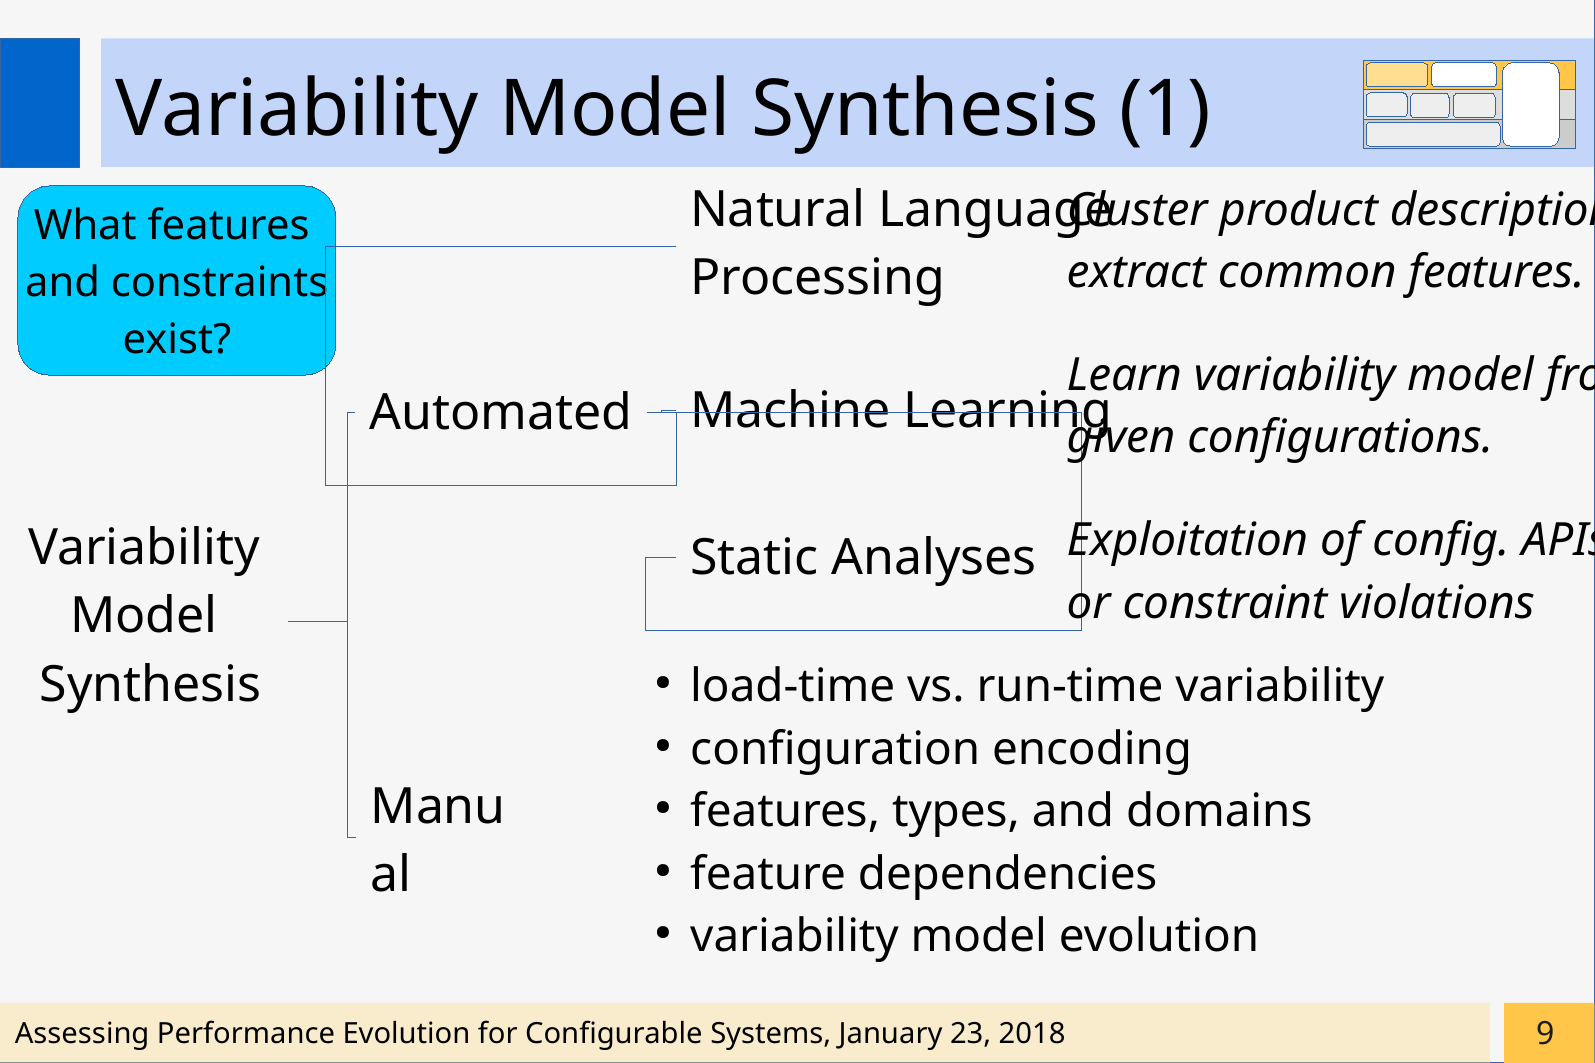

# Variability Model Synthesis (1)
Natural Language
Processing
Cluster product descriptions,
extract common features.
What features
and constraints
exist?
Learn variability model from
given configurations.
Machine Learning
Automated
Exploitation of config. APIs,
or constraint violations
Variability
Model
Synthesis
Static Analyses
load-time vs. run-time variability
configuration encoding
features, types, and domains
feature dependencies
variability model evolution
Manual